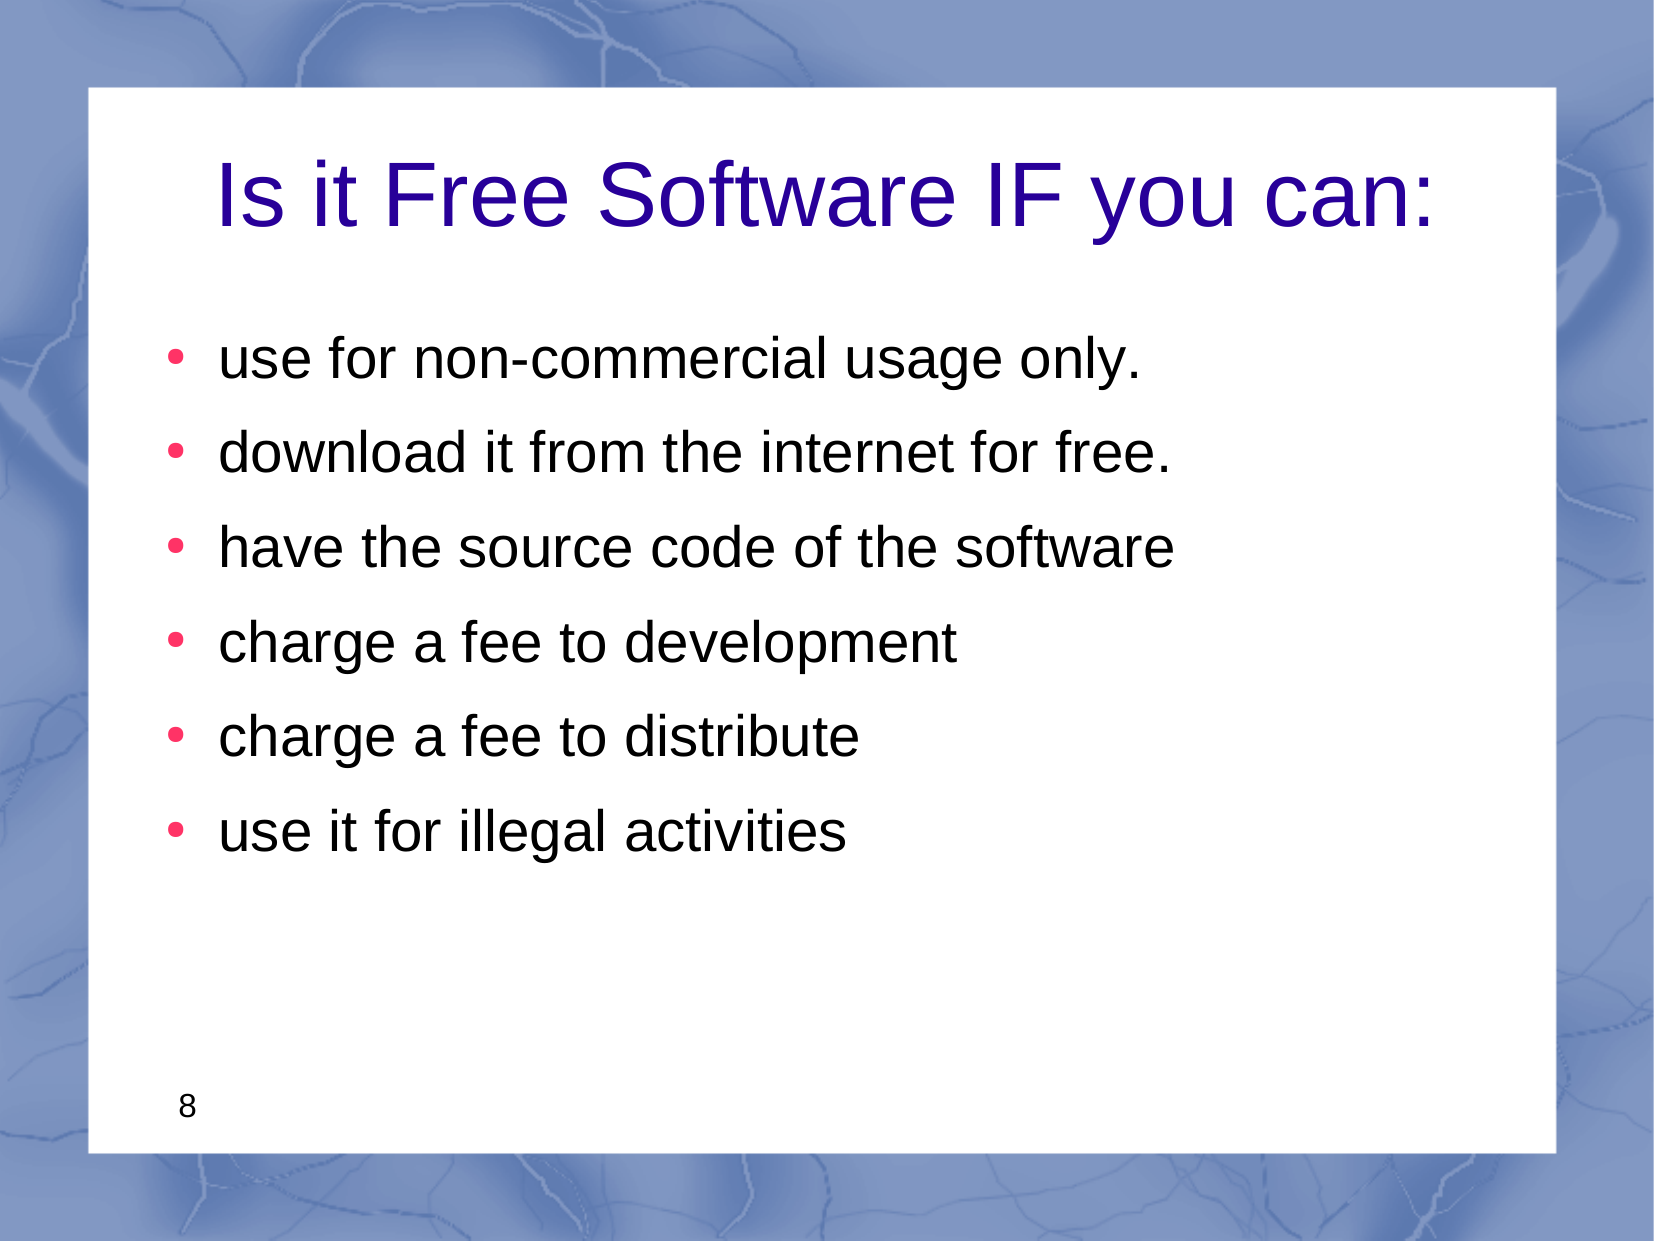

# Is it Free Software IF you can:
use for non-commercial usage only.
download it from the internet for free.
have the source code of the software
charge a fee to development
charge a fee to distribute
use it for illegal activities
8